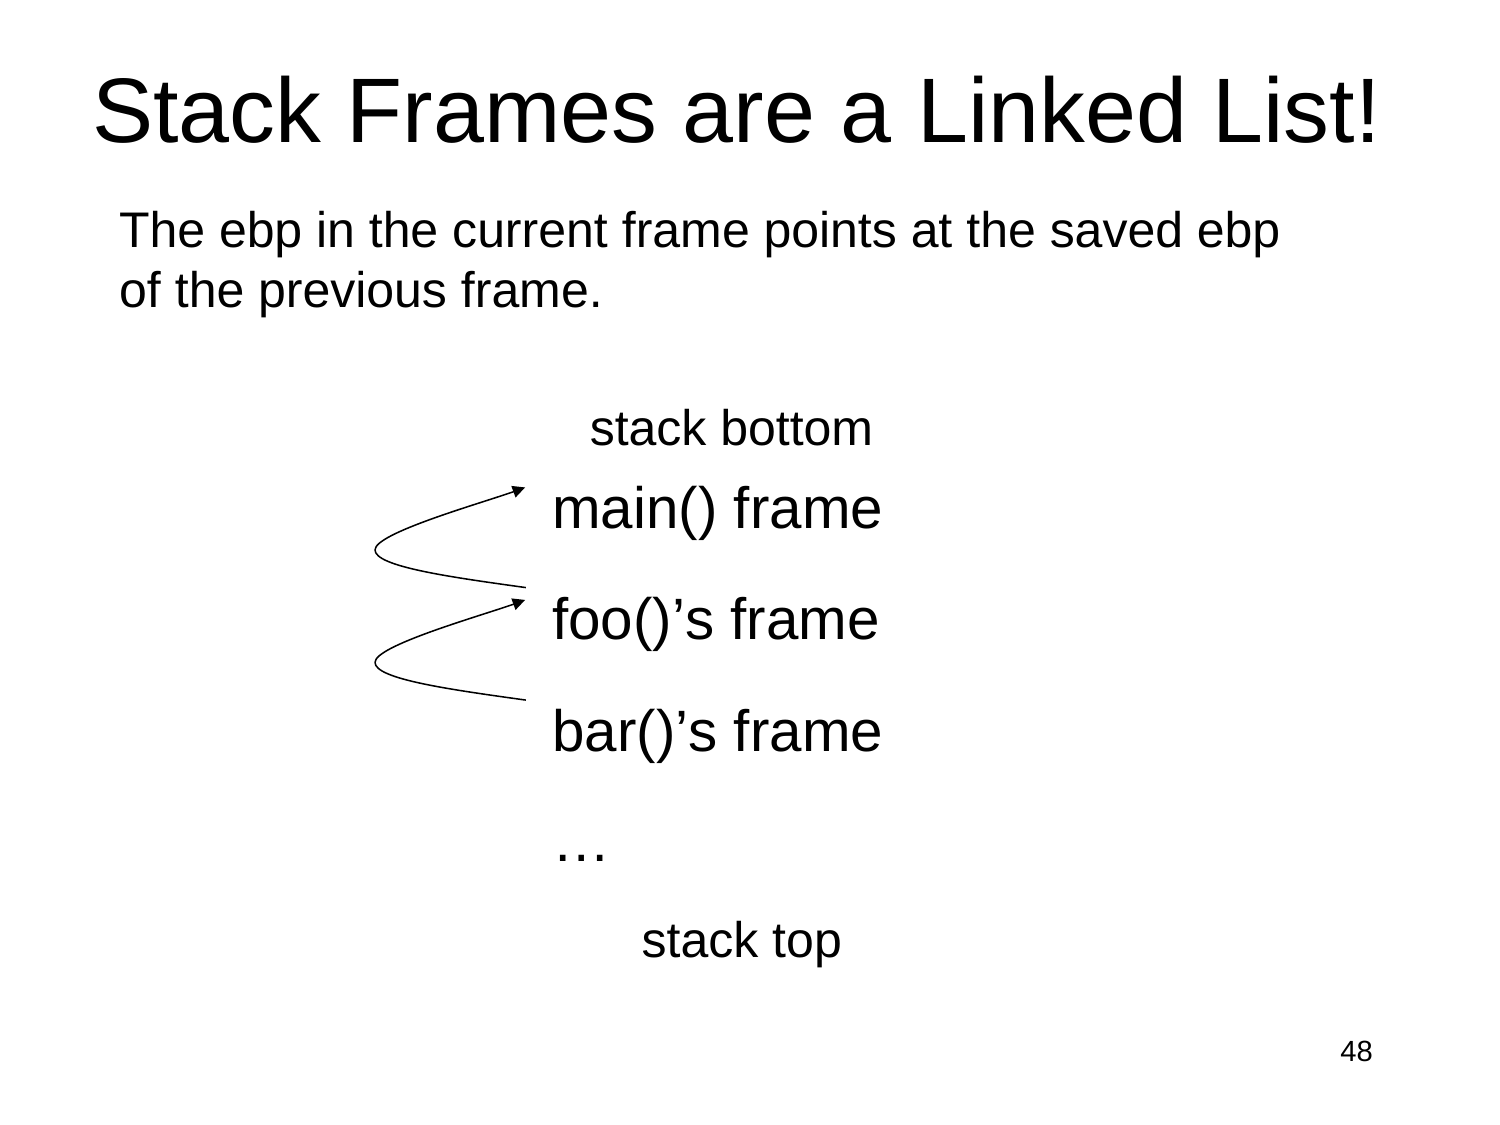

# Stack Frames are a Linked List!
The ebp in the current frame points at the saved ebp of the previous frame.
stack bottom
| main() frame |
| --- |
| foo()’s frame |
| bar()’s frame |
| … |
stack top